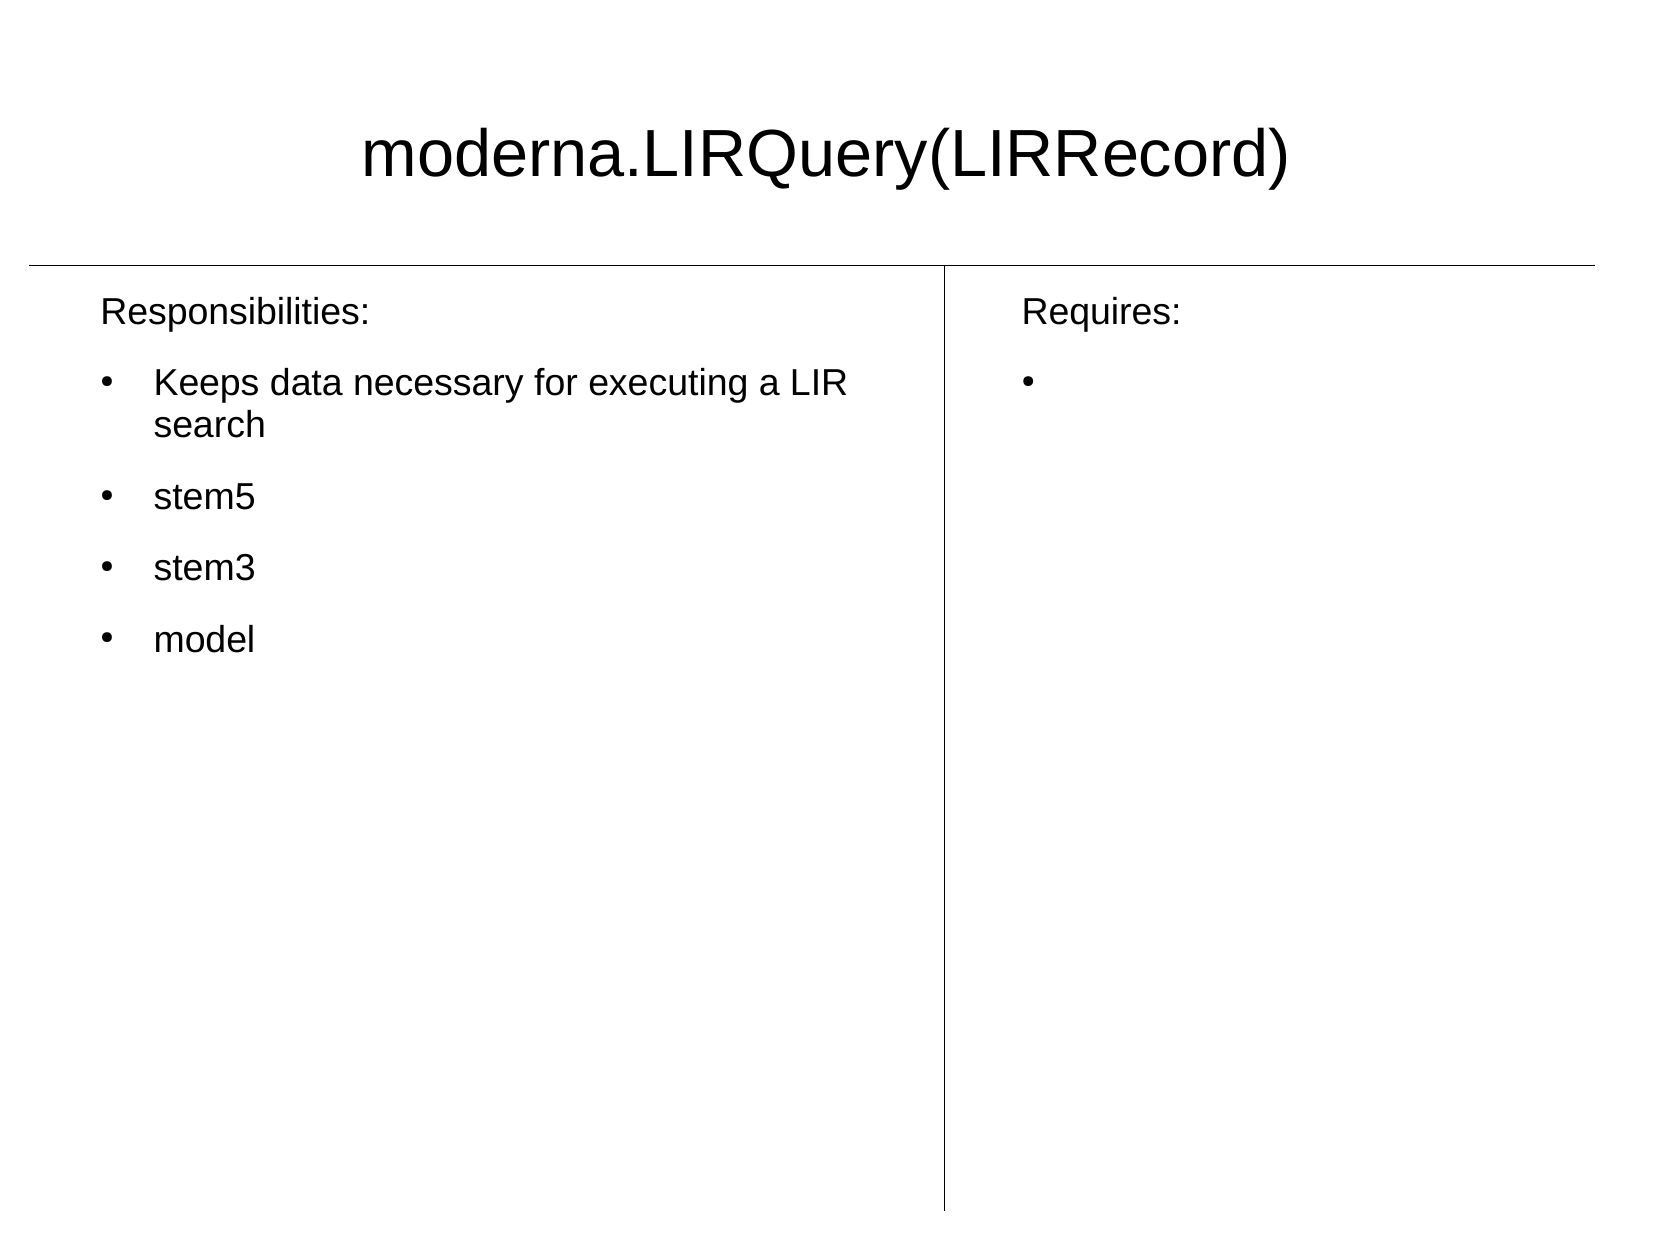

# moderna.LIRQuery(LIRRecord)
Responsibilities:
Keeps data necessary for executing a LIR search
stem5
stem3
model
Requires: